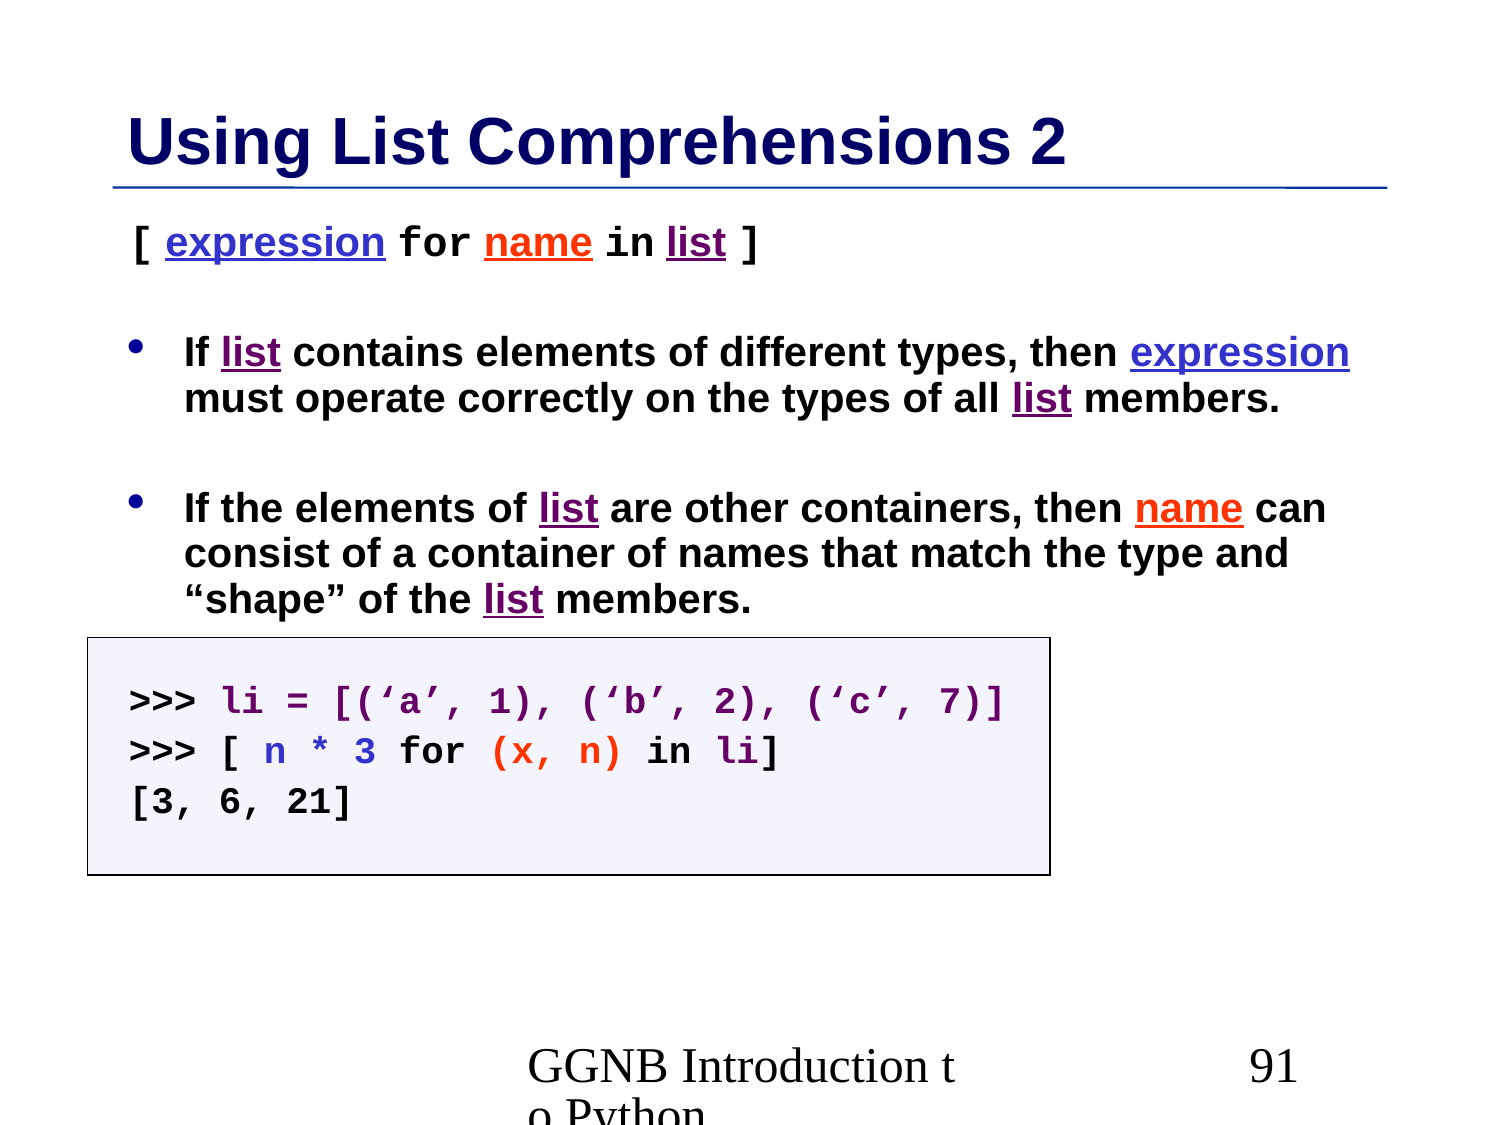

# Using List Comprehensions 2
[ expression for name in list ]
If list contains elements of different types, then expression must operate correctly on the types of all list members.
If the elements of list are other containers, then name can consist of a container of names that match the type and “shape” of the list members.
>>> li = [(‘a’, 1), (‘b’, 2), (‘c’, 7)]
>>> [ n * 3 for (x, n) in li]
[3, 6, 21]
91
GGNB Introduction to Python